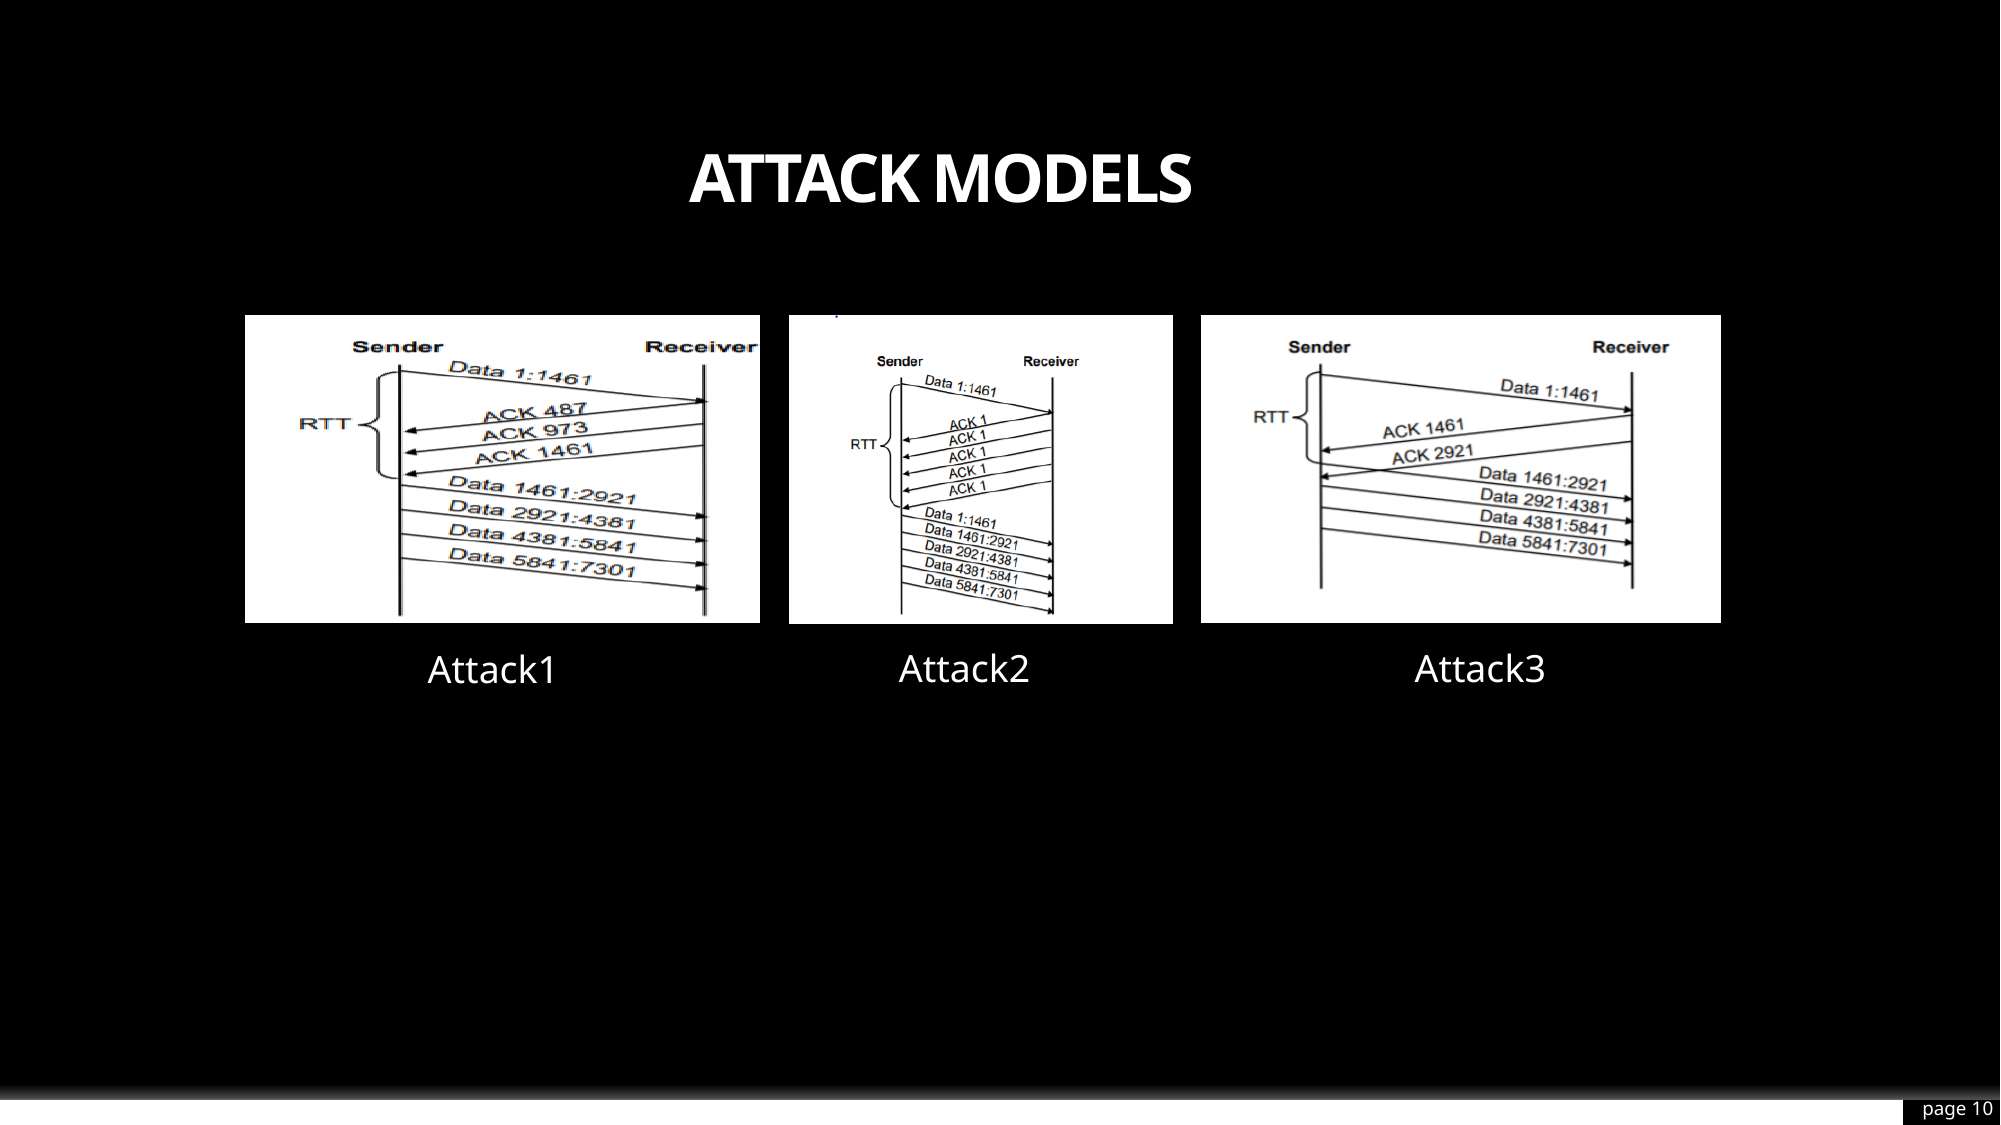

# ATTACK MODELS
Attack2
Attack3
Attack1
page